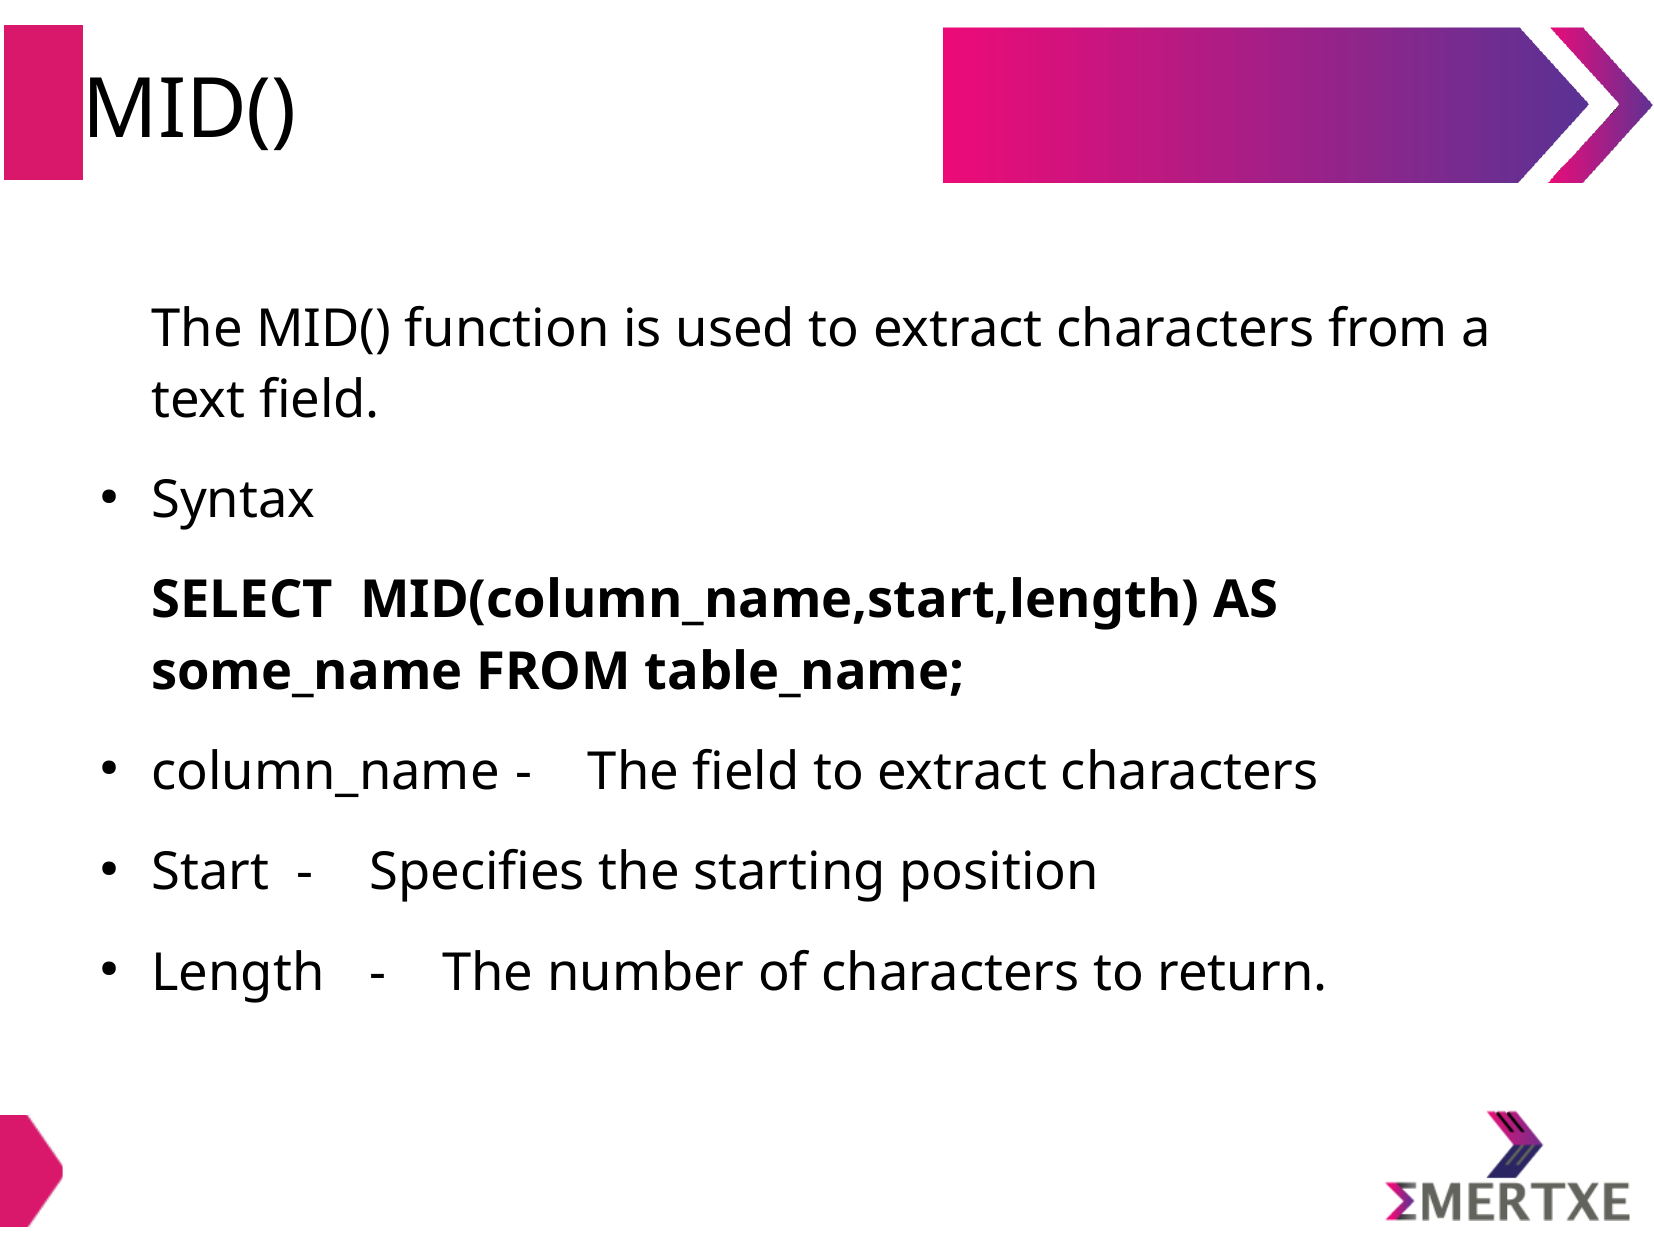

# MID()
The MID() function is used to extract characters from a text field.
Syntax
SELECT MID(column_name,start,length) AS some_name FROM table_name;
column_name	- 	The field to extract characters
Start				-	Specifies the starting position
Length 			- 	The number of characters to return.